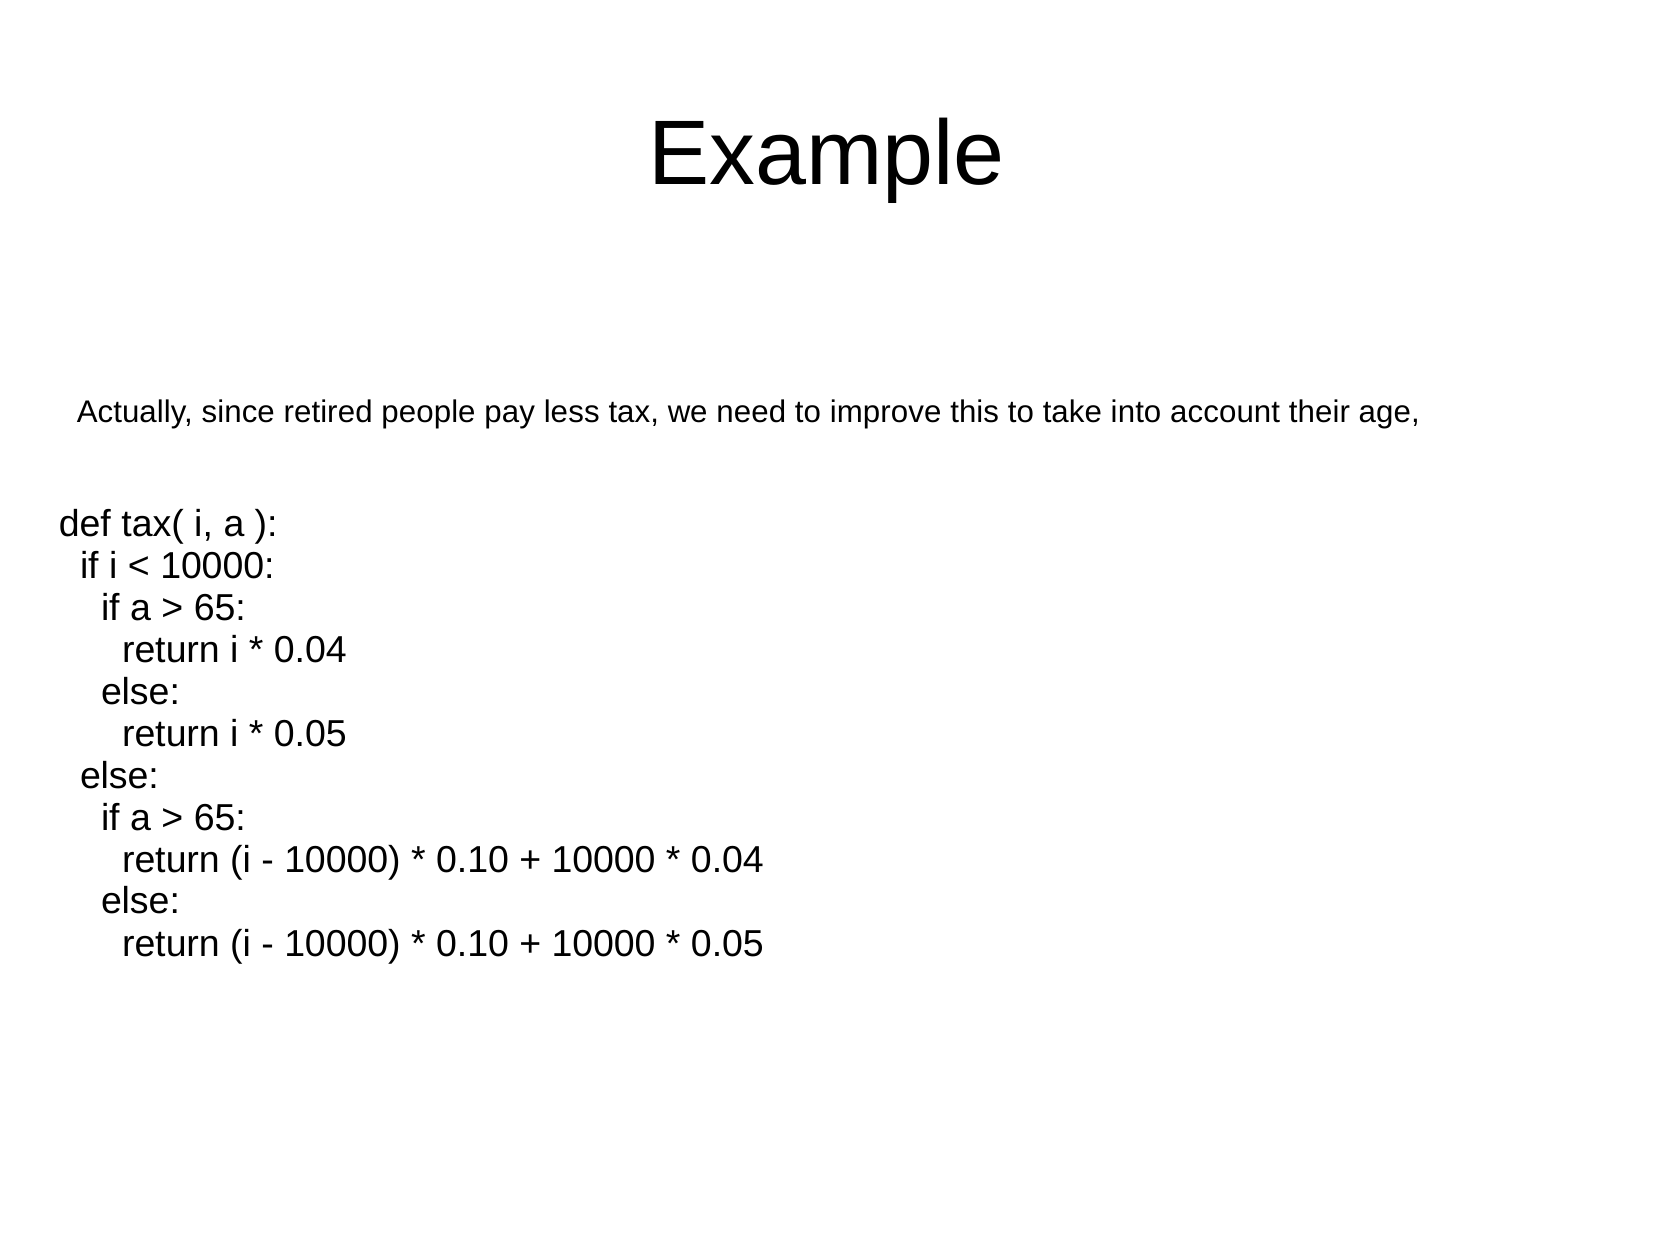

# Example
Actually, since retired people pay less tax, we need to improve this to take into account their age,
def tax( i, a ):
 if i < 10000:
 if a > 65:
 return i * 0.04
 else:
 return i * 0.05
 else:
 if a > 65:
 return (i - 10000) * 0.10 + 10000 * 0.04
 else:
 return (i - 10000) * 0.10 + 10000 * 0.05